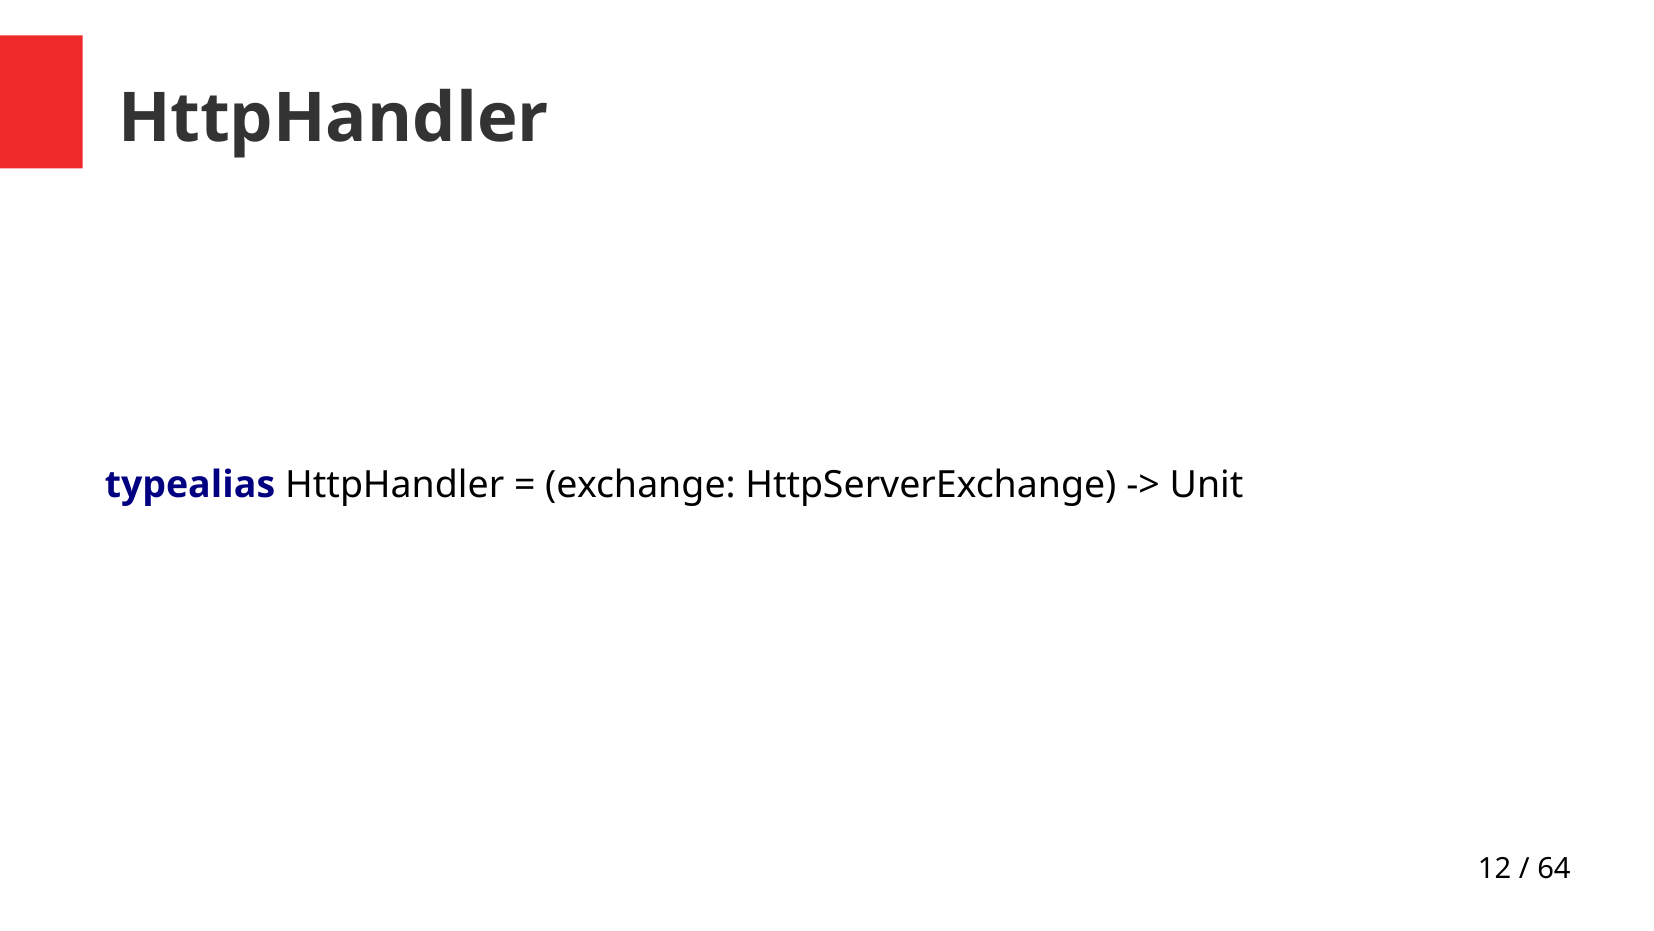

# HttpHandler
typealias HttpHandler = (exchange: HttpServerExchange) -> Unit
12